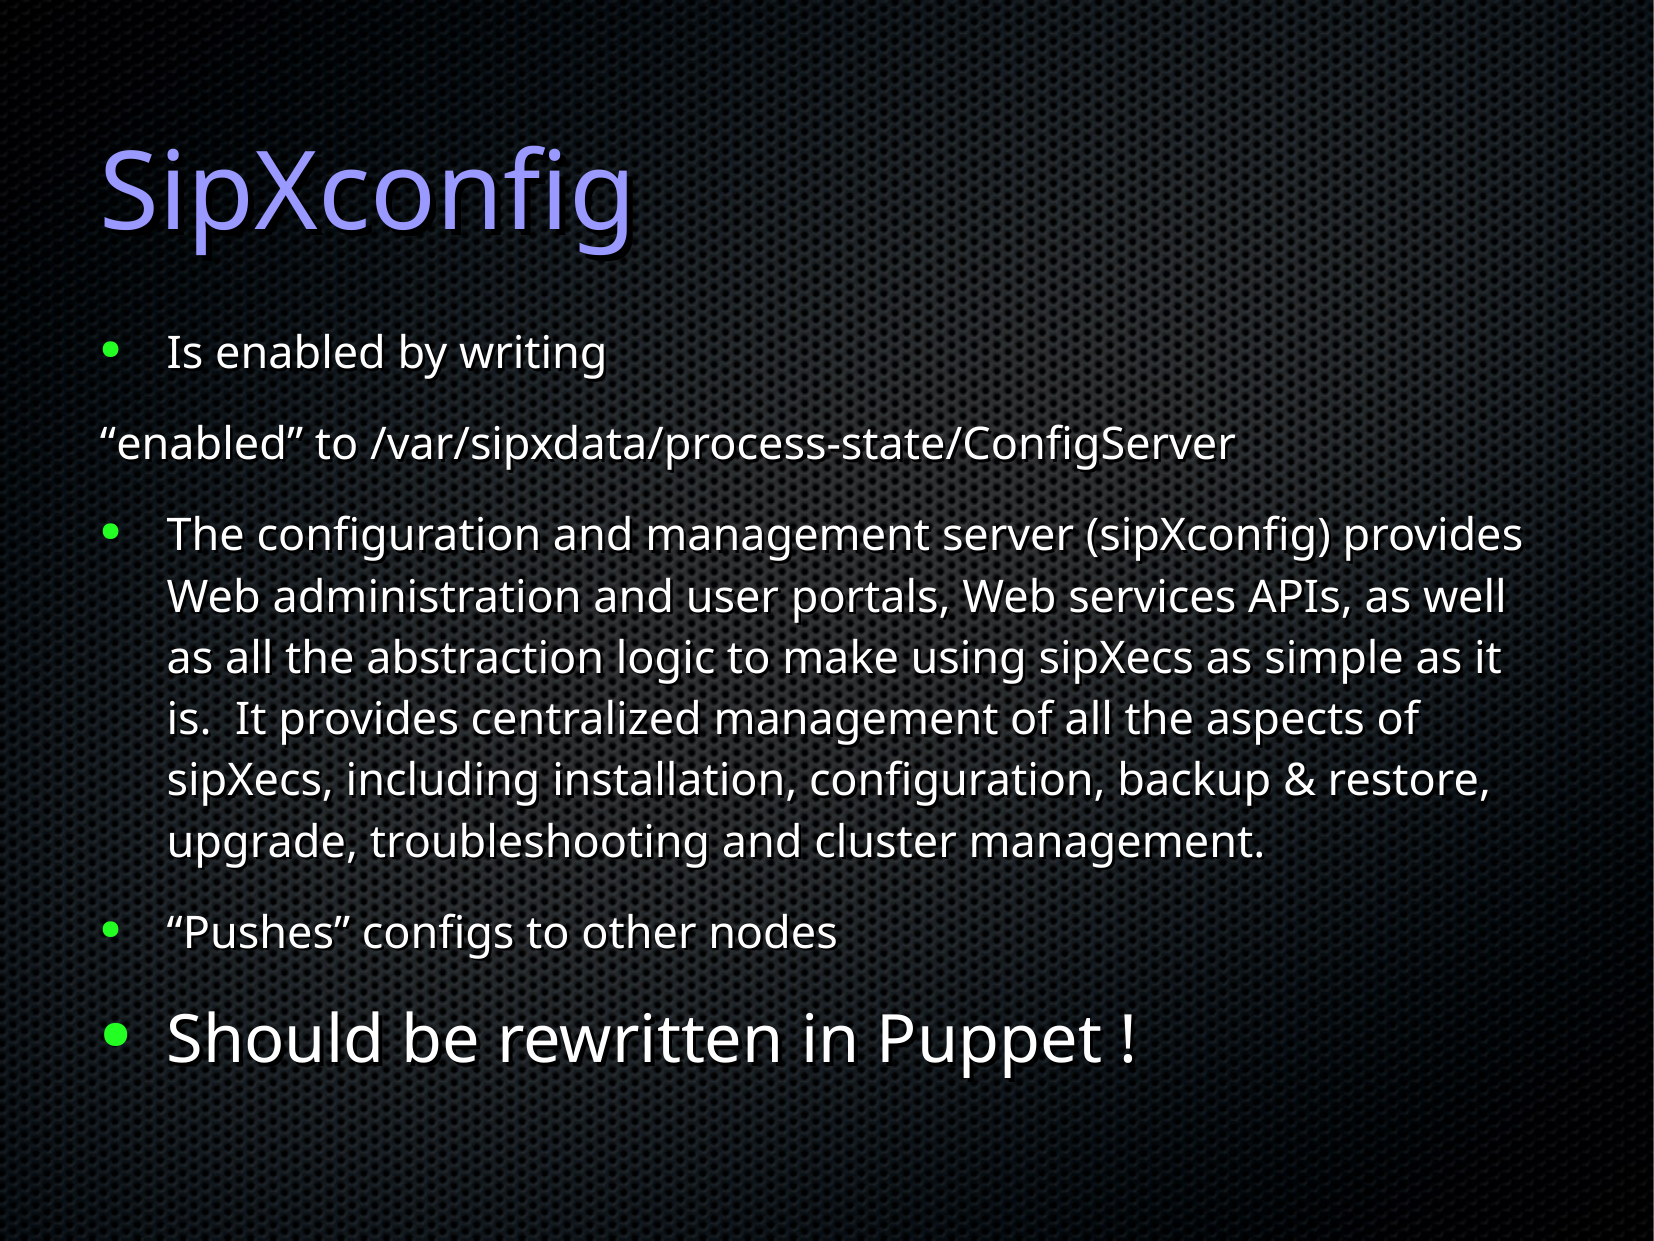

# SipXconfig
Is enabled by writing
“enabled” to /var/sipxdata/process-state/ConfigServer
The configuration and management server (sipXconfig) provides Web administration and user portals, Web services APIs, as well as all the abstraction logic to make using sipXecs as simple as it is. It provides centralized management of all the aspects of sipXecs, including installation, configuration, backup & restore, upgrade, troubleshooting and cluster management.
“Pushes” configs to other nodes
Should be rewritten in Puppet !